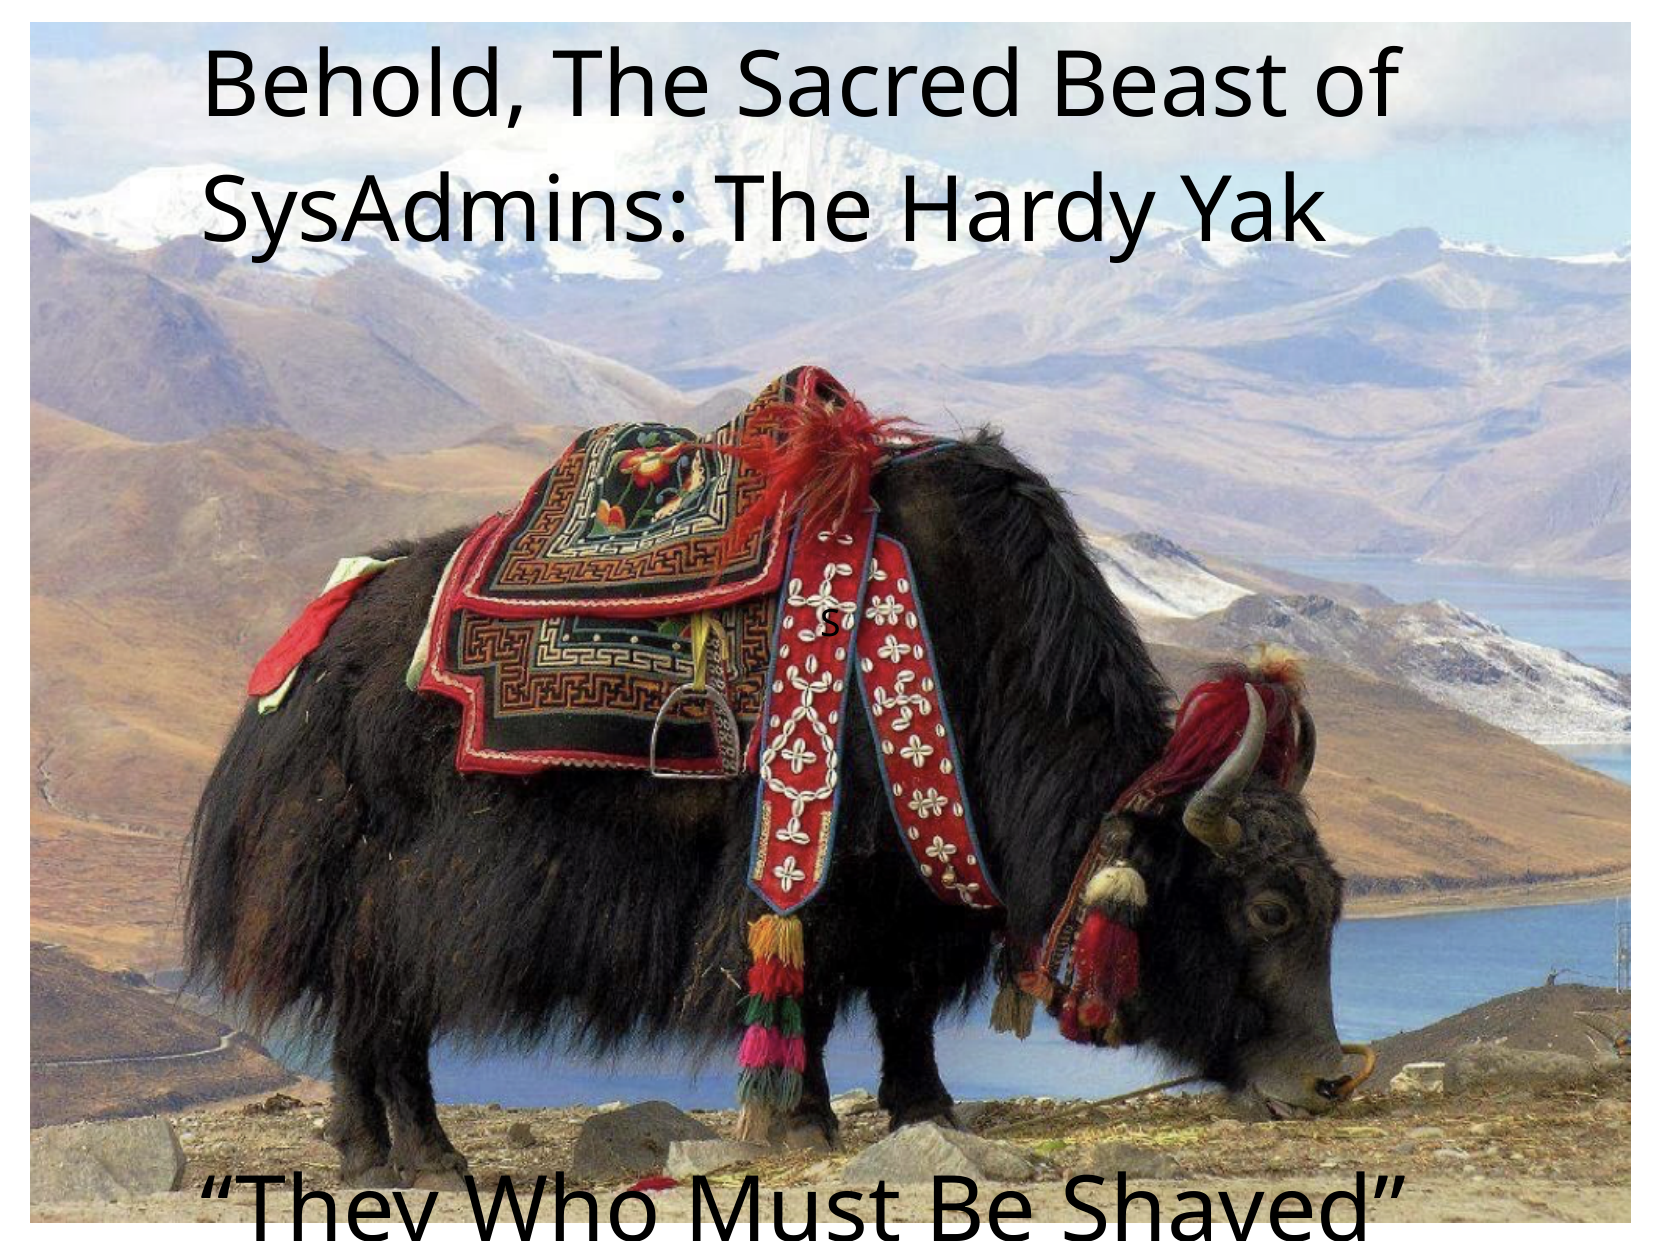

# Behold, The Sacred Beast of SysAdmins: The Hardy Yak “They Who Must Be Shaved”
S